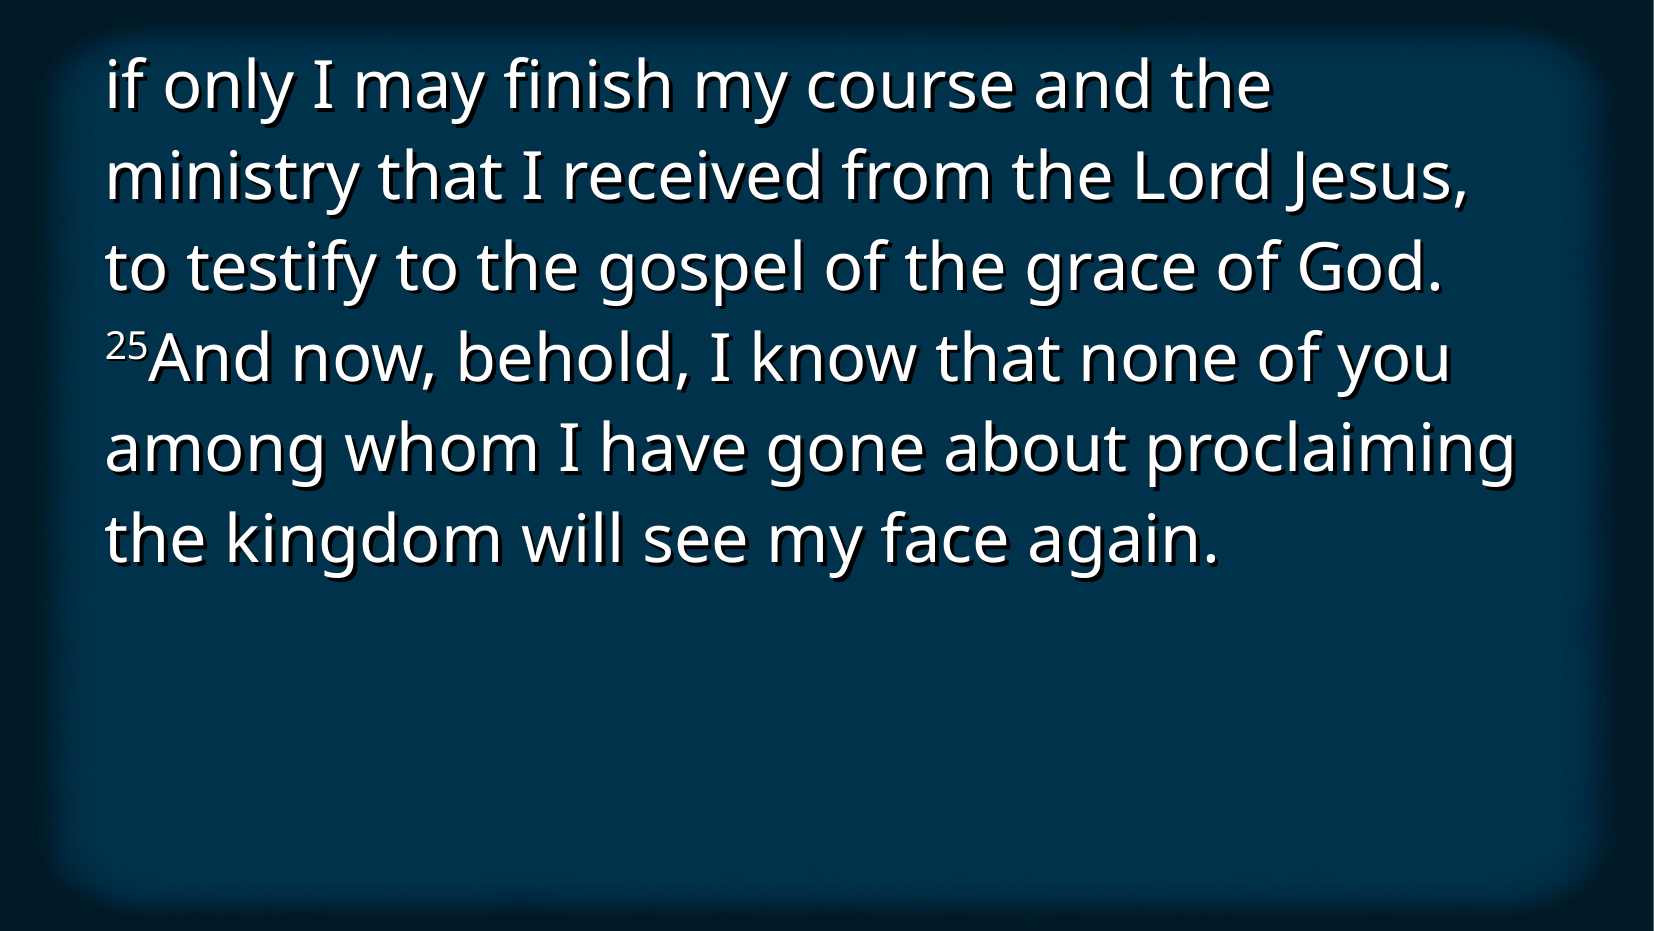

if only I may finish my course and the ministry that I received from the Lord Jesus, to testify to the gospel of the grace of God. 25And now, behold, I know that none of you among whom I have gone about proclaiming the kingdom will see my face again.